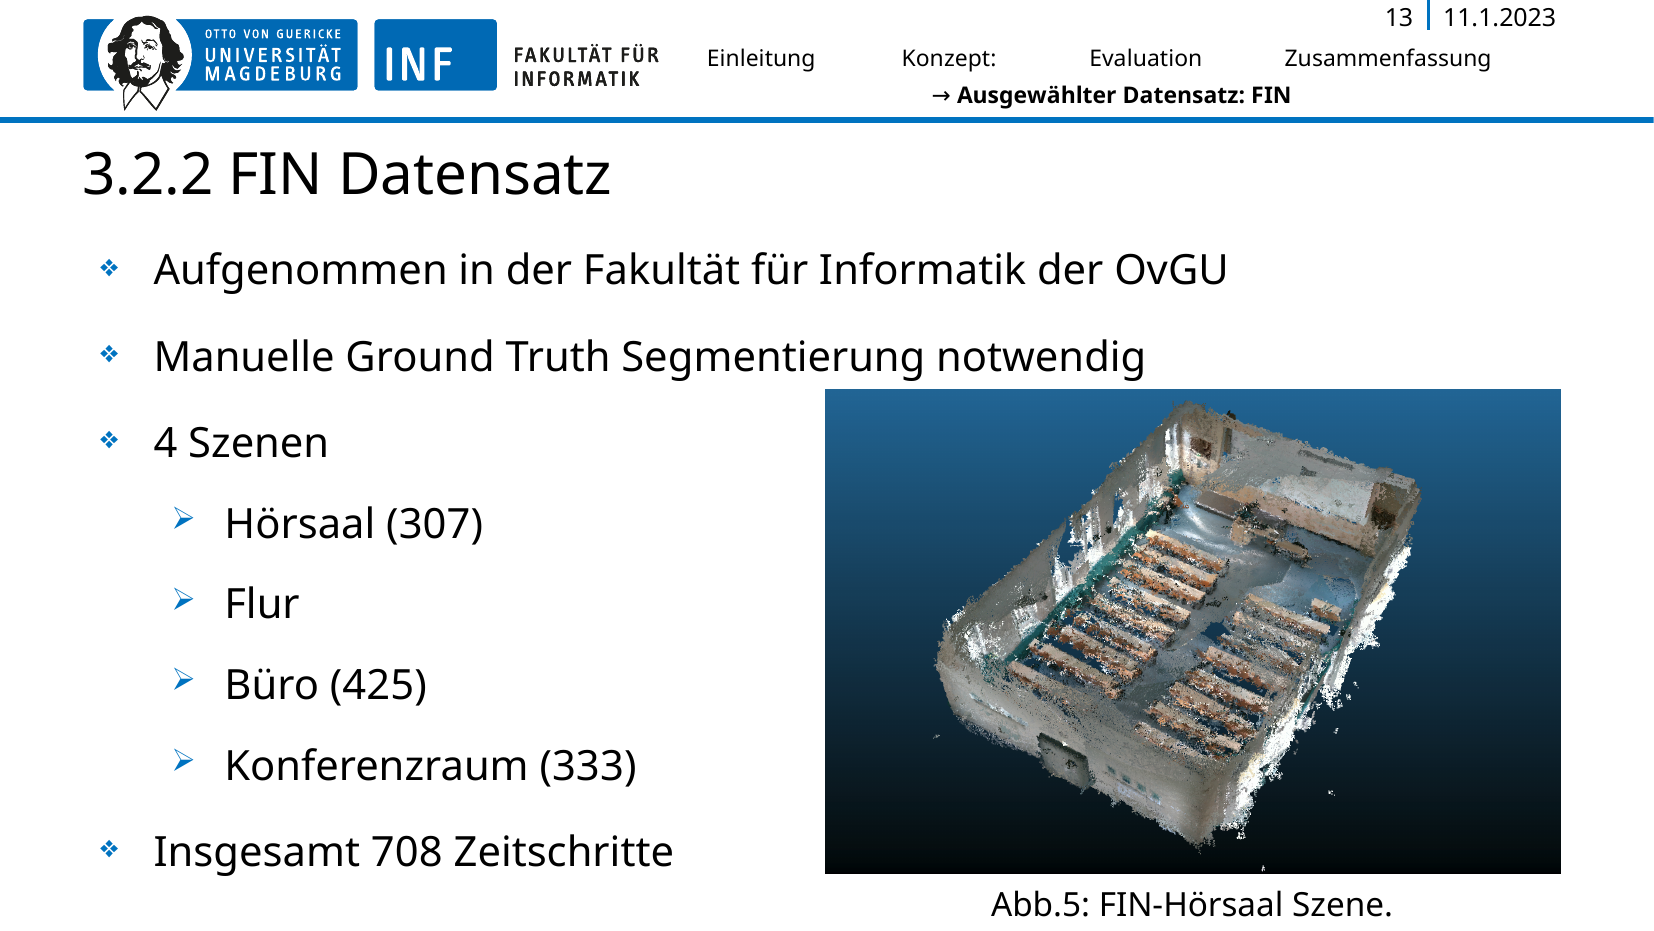

# 3.2.2 FIN Datensatz
Aufgenommen in der Fakultät für Informatik der OvGU
Manuelle Ground Truth Segmentierung notwendig
4 Szenen
Hörsaal (307)
Flur
Büro (425)
Konferenzraum (333)
Insgesamt 708 Zeitschritte
Abb.5: FIN-Hörsaal Szene.